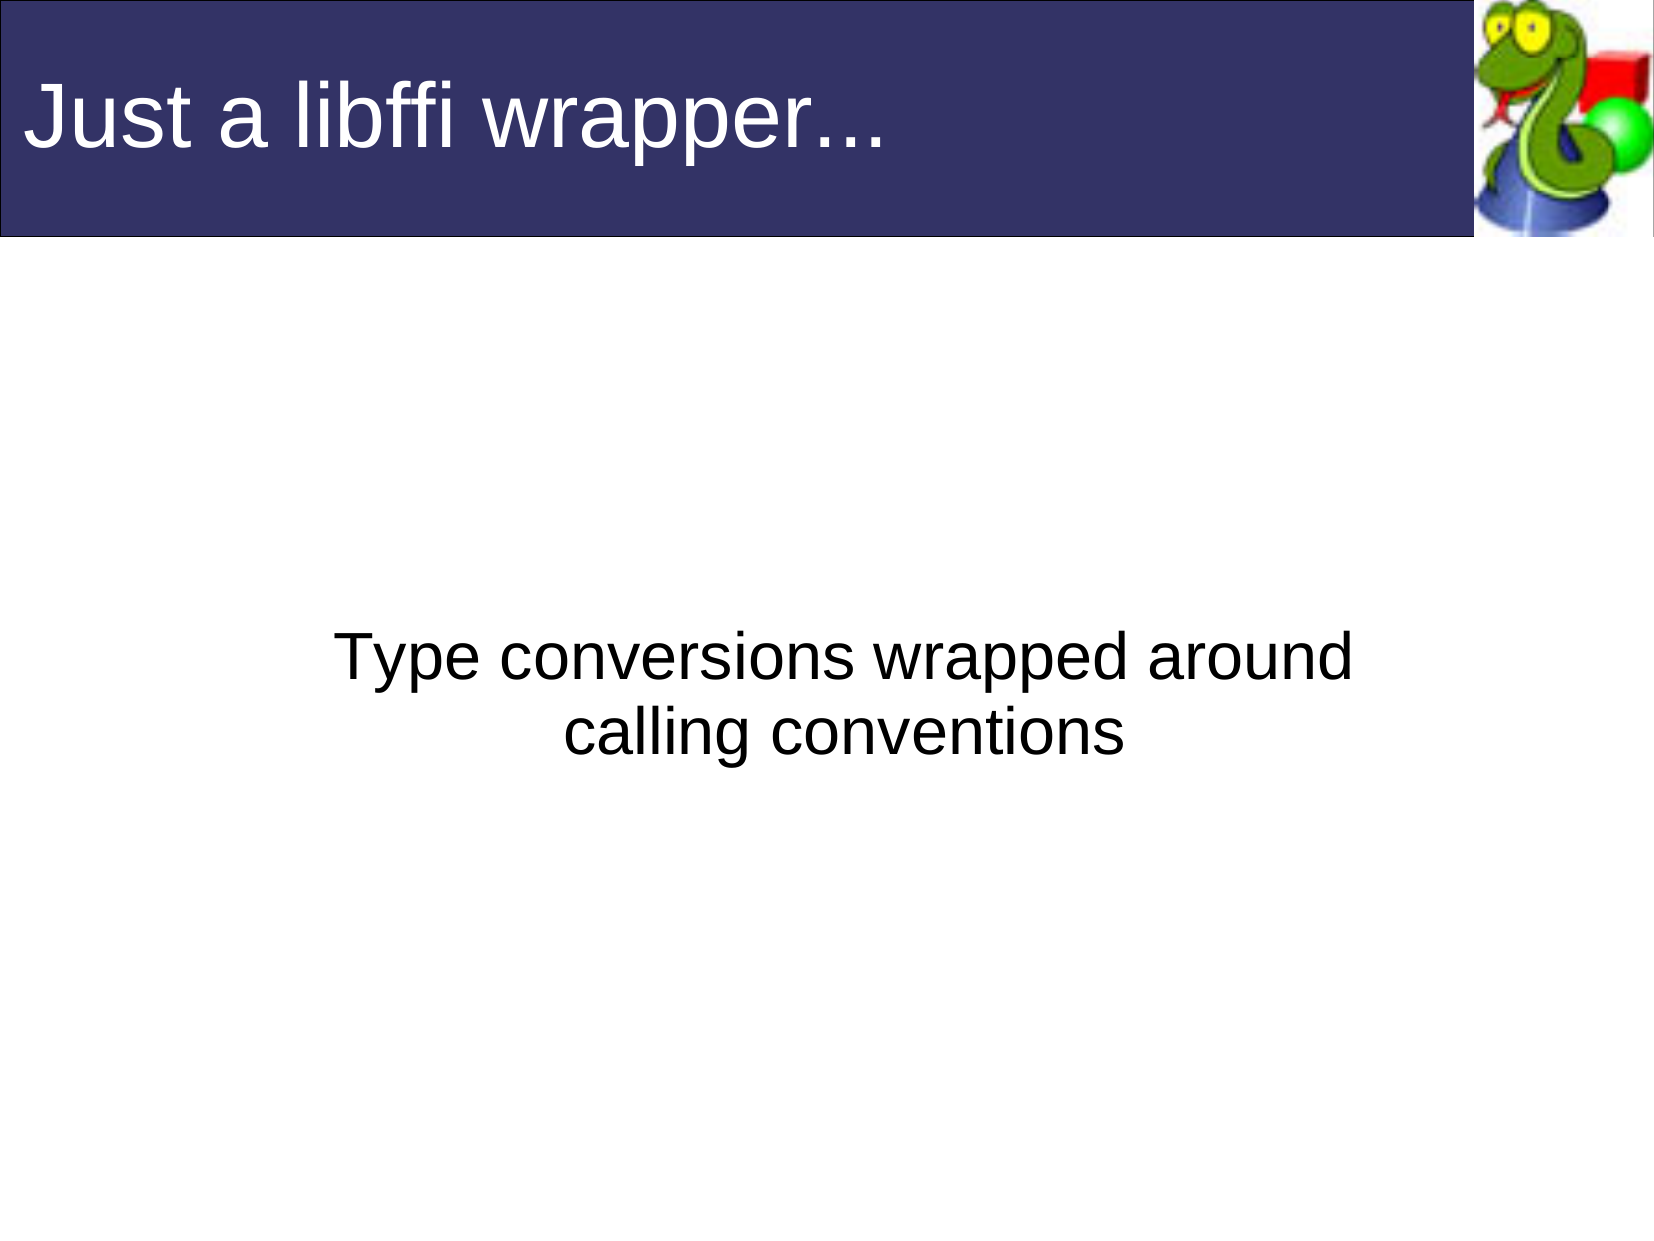

# Just a libffi wrapper...
Type conversions wrapped around
calling conventions